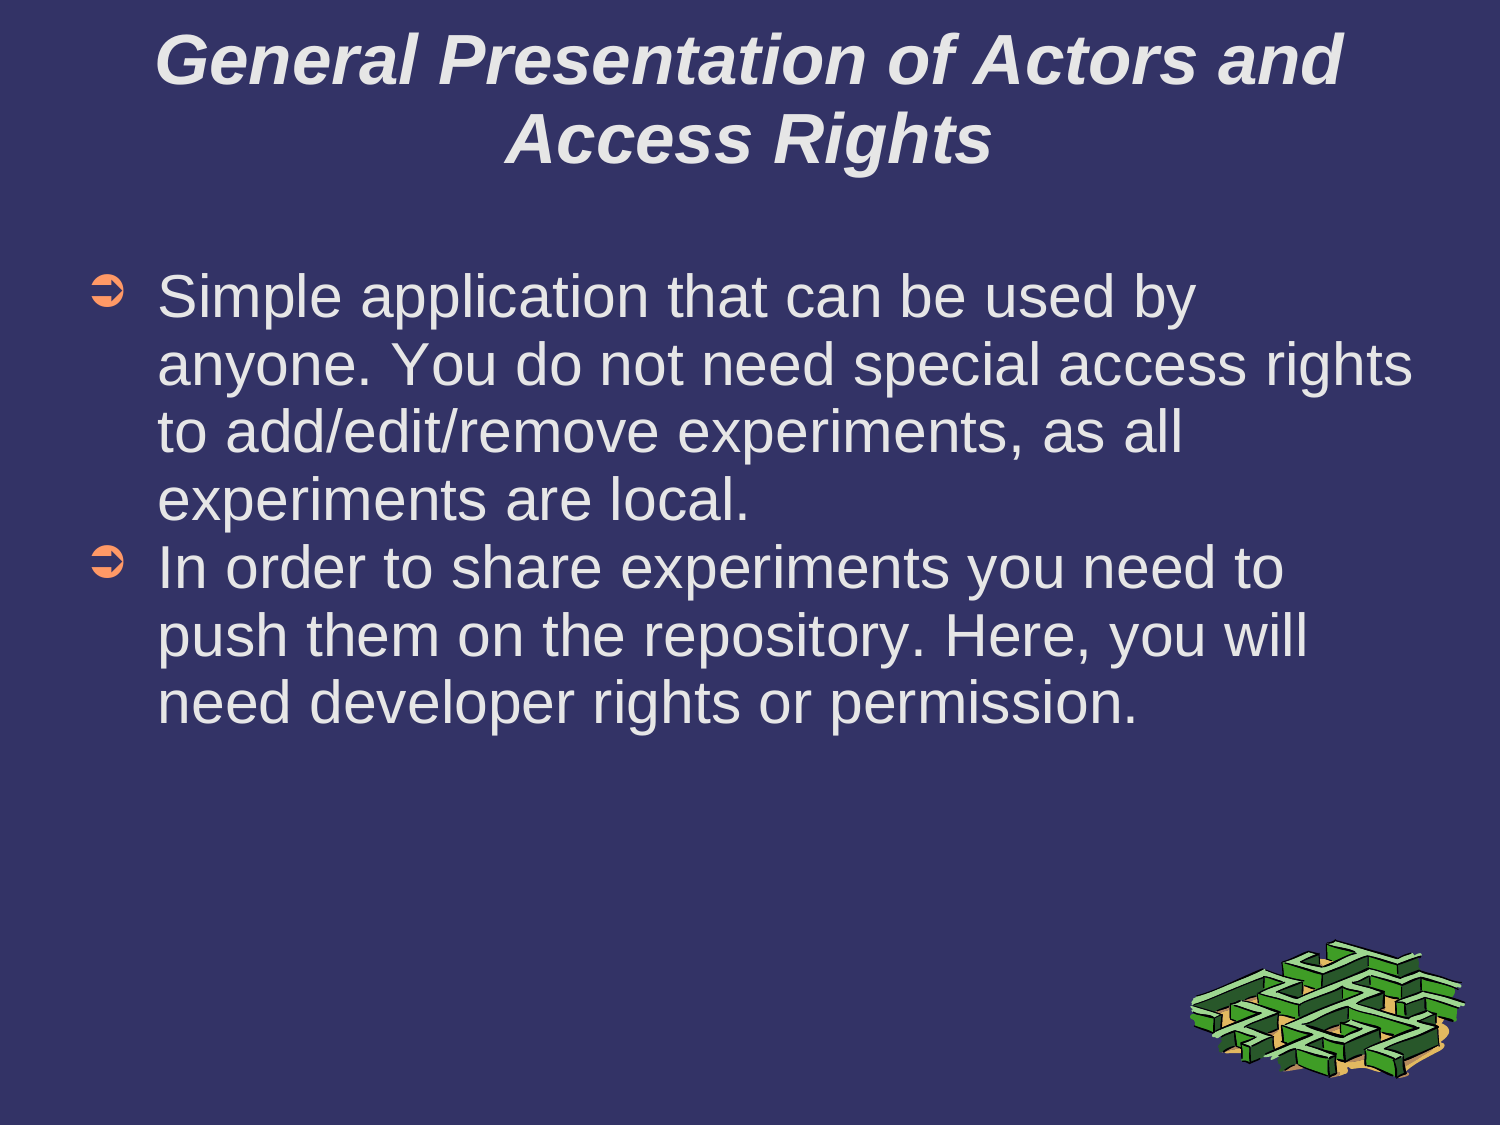

# General Presentation of Actors and Access Rights
Simple application that can be used by anyone. You do not need special access rights to add/edit/remove experiments, as all experiments are local.
In order to share experiments you need to push them on the repository. Here, you will need developer rights or permission.